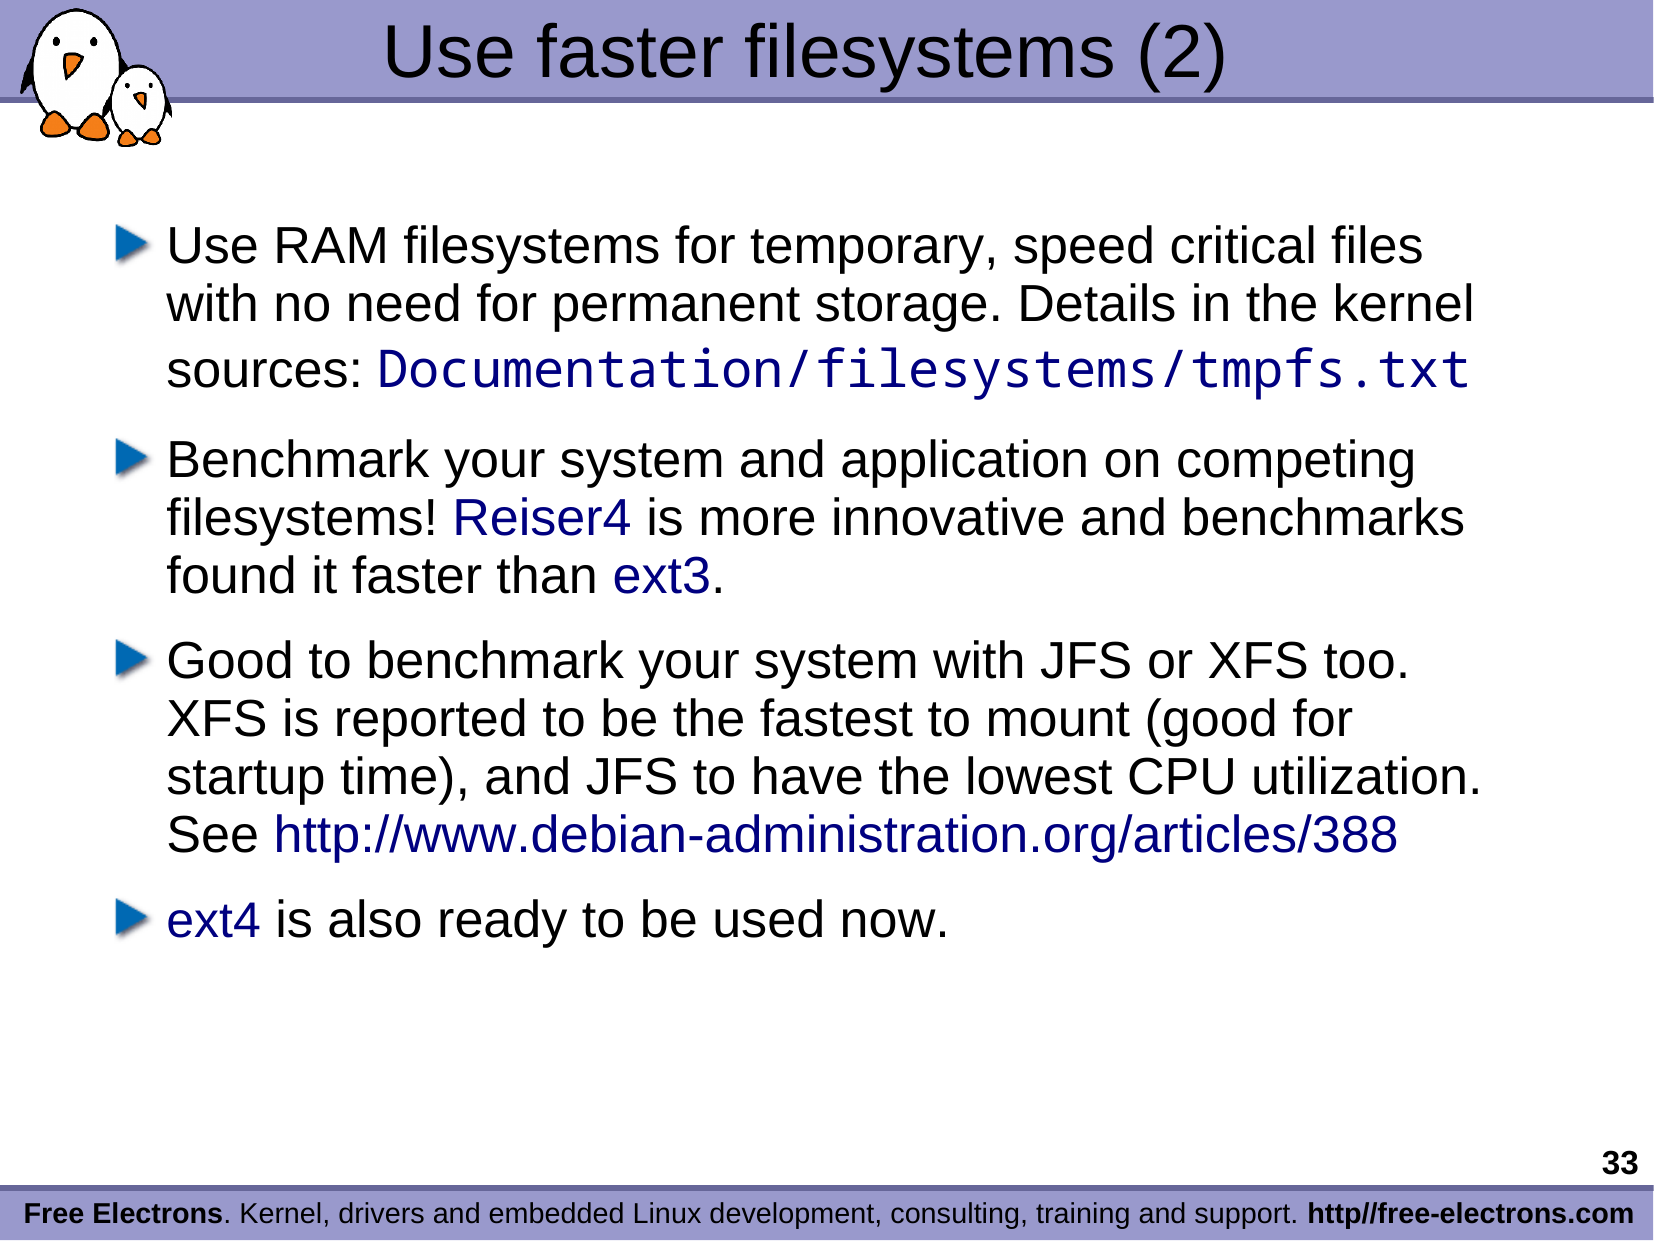

# Use faster filesystems (2)
Use RAM filesystems for temporary, speed critical files with no need for permanent storage. Details in the kernel sources: Documentation/filesystems/tmpfs.txt
Benchmark your system and application on competing filesystems! Reiser4 is more innovative and benchmarks found it faster than ext3.
Good to benchmark your system with JFS or XFS too. XFS is reported to be the fastest to mount (good for startup time), and JFS to have the lowest CPU utilization.
See http://www.debian-administration.org/articles/388
ext4 is also ready to be used now.